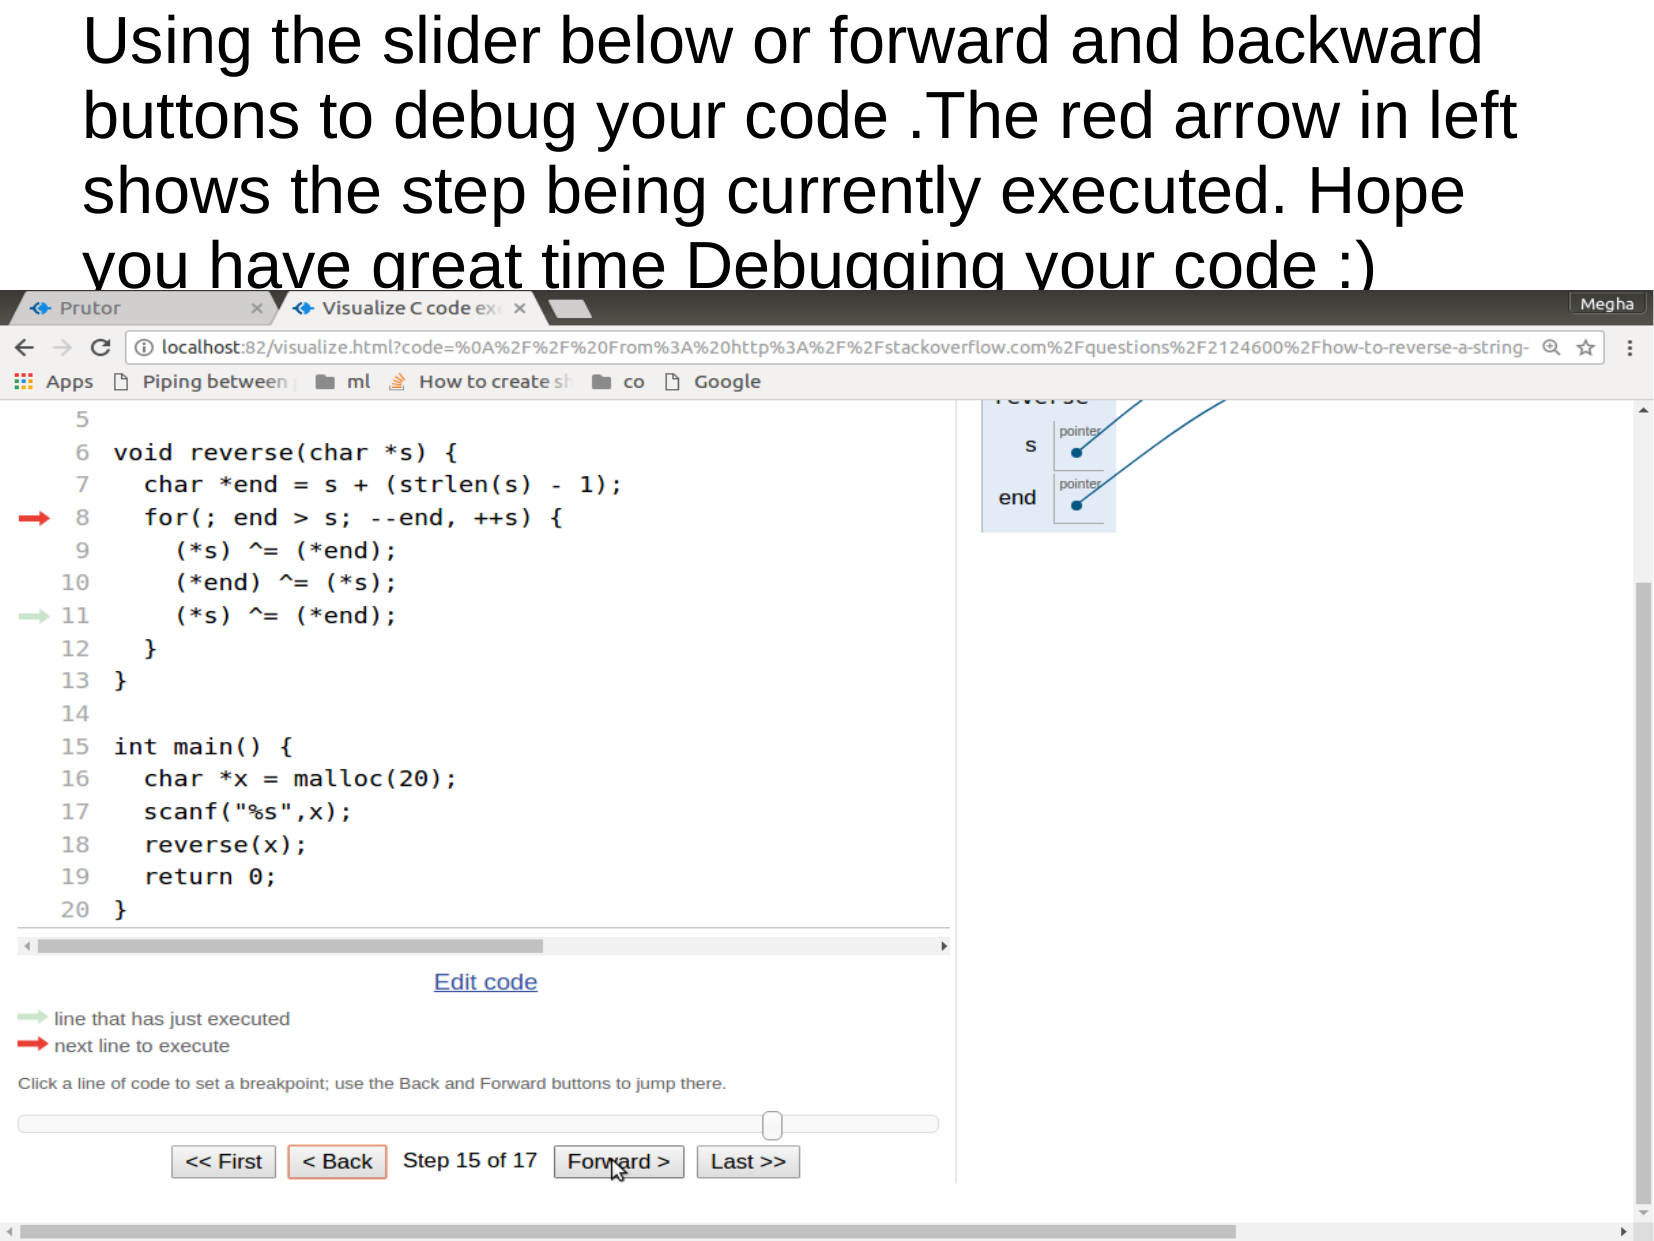

# Using the slider below or forward and backward buttons to debug your code .The red arrow in left shows the step being currently executed. Hope you have great time Debugging your code :)